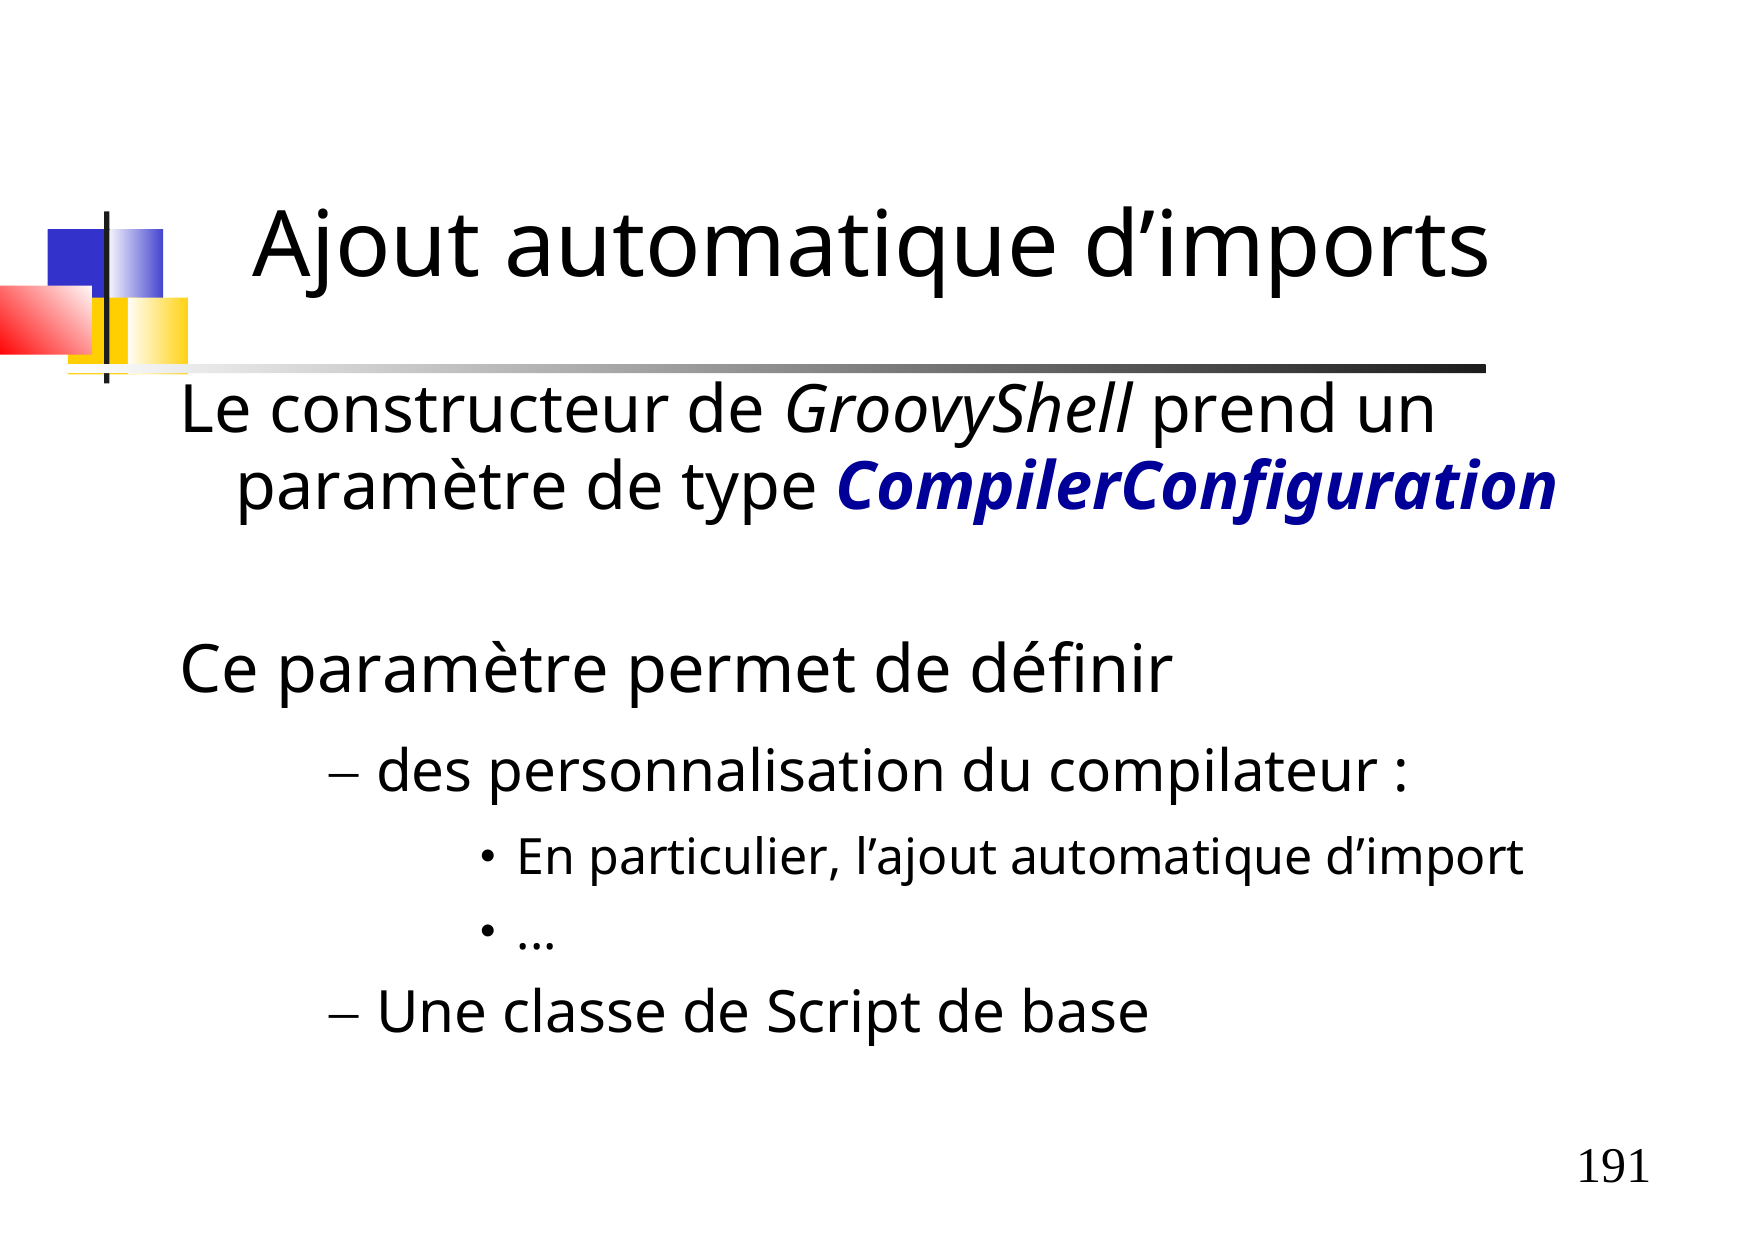

# Ajout automatique d’imports
Le constructeur de GroovyShell prend un paramètre de type CompilerConfiguration
Ce paramètre permet de définir
des personnalisation du compilateur :
En particulier, l’ajout automatique d’import
...
Une classe de Script de base